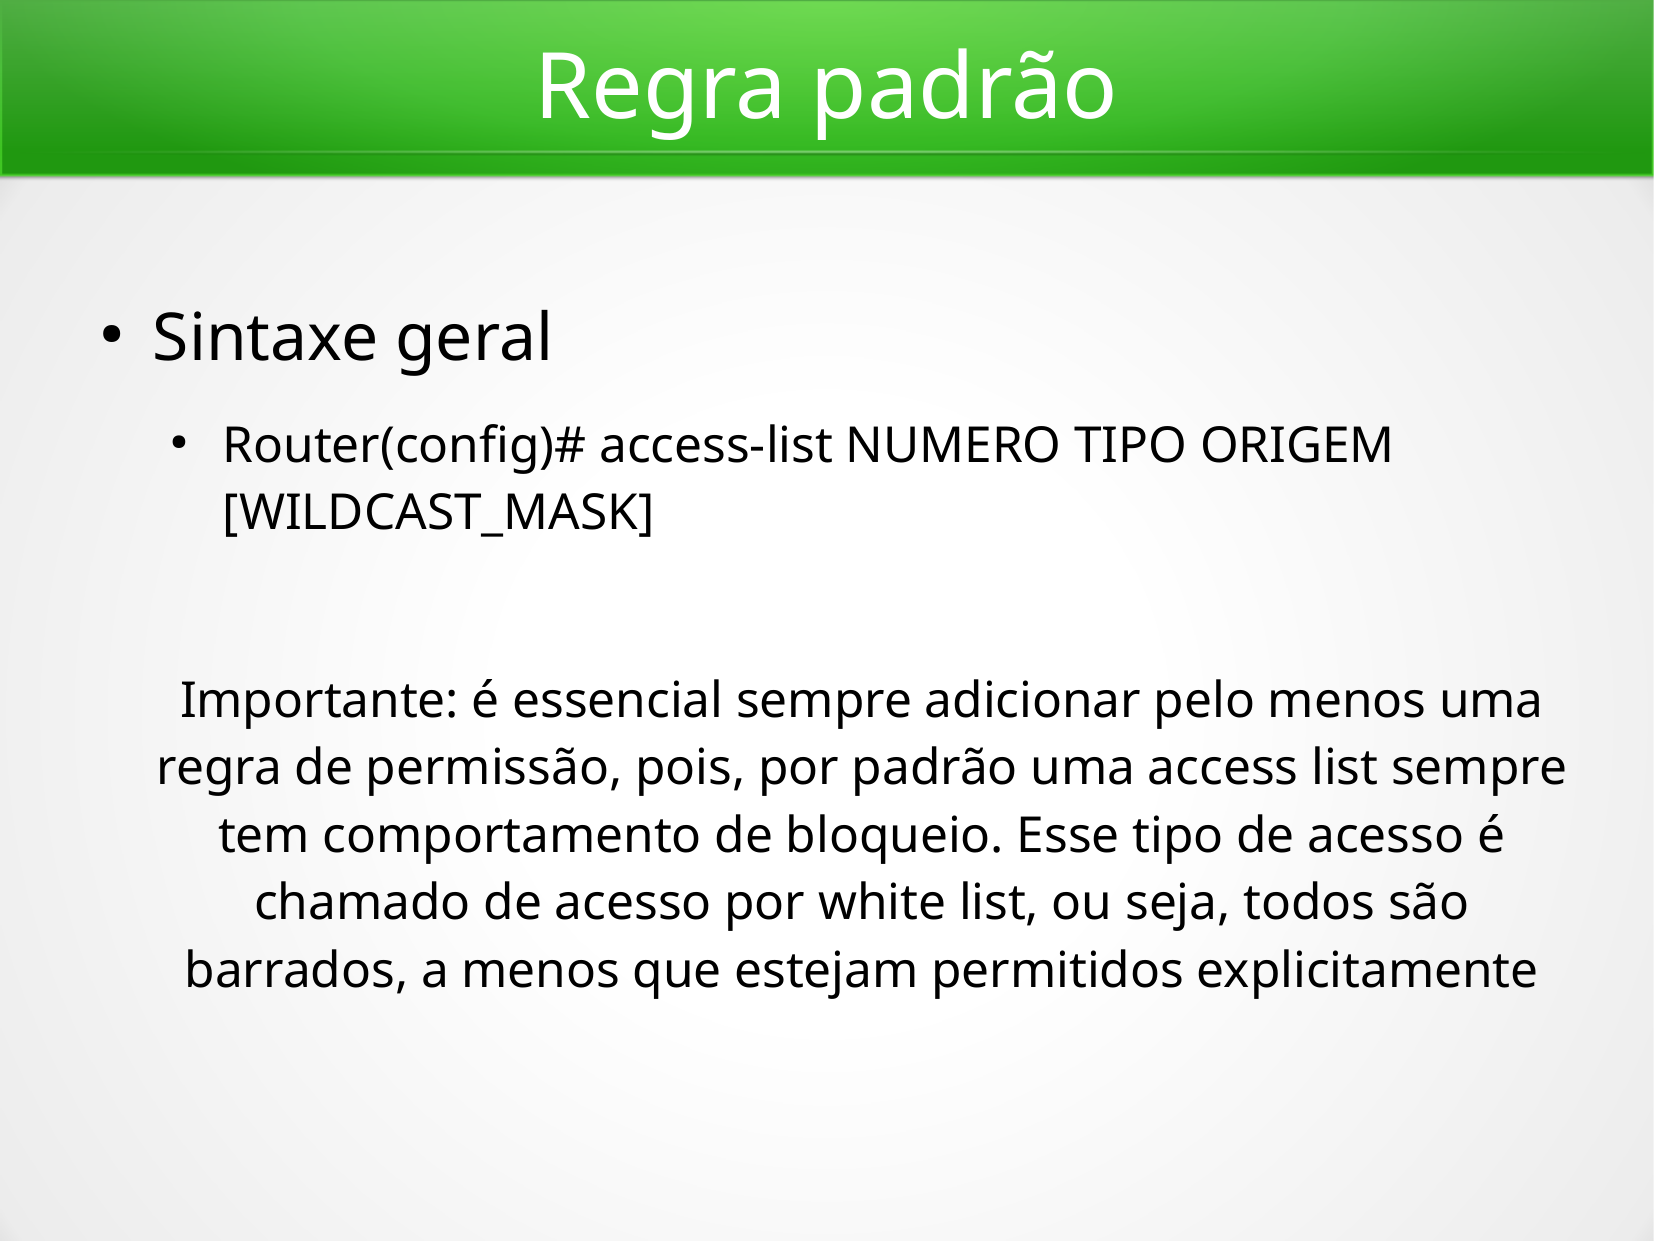

# Regra padrão
Sintaxe geral
Router(config)# access-list NUMERO TIPO ORIGEM [WILDCAST_MASK]
Importante: é essencial sempre adicionar pelo menos uma regra de permissão, pois, por padrão uma access list sempre tem comportamento de bloqueio. Esse tipo de acesso é chamado de acesso por white list, ou seja, todos são barrados, a menos que estejam permitidos explicitamente